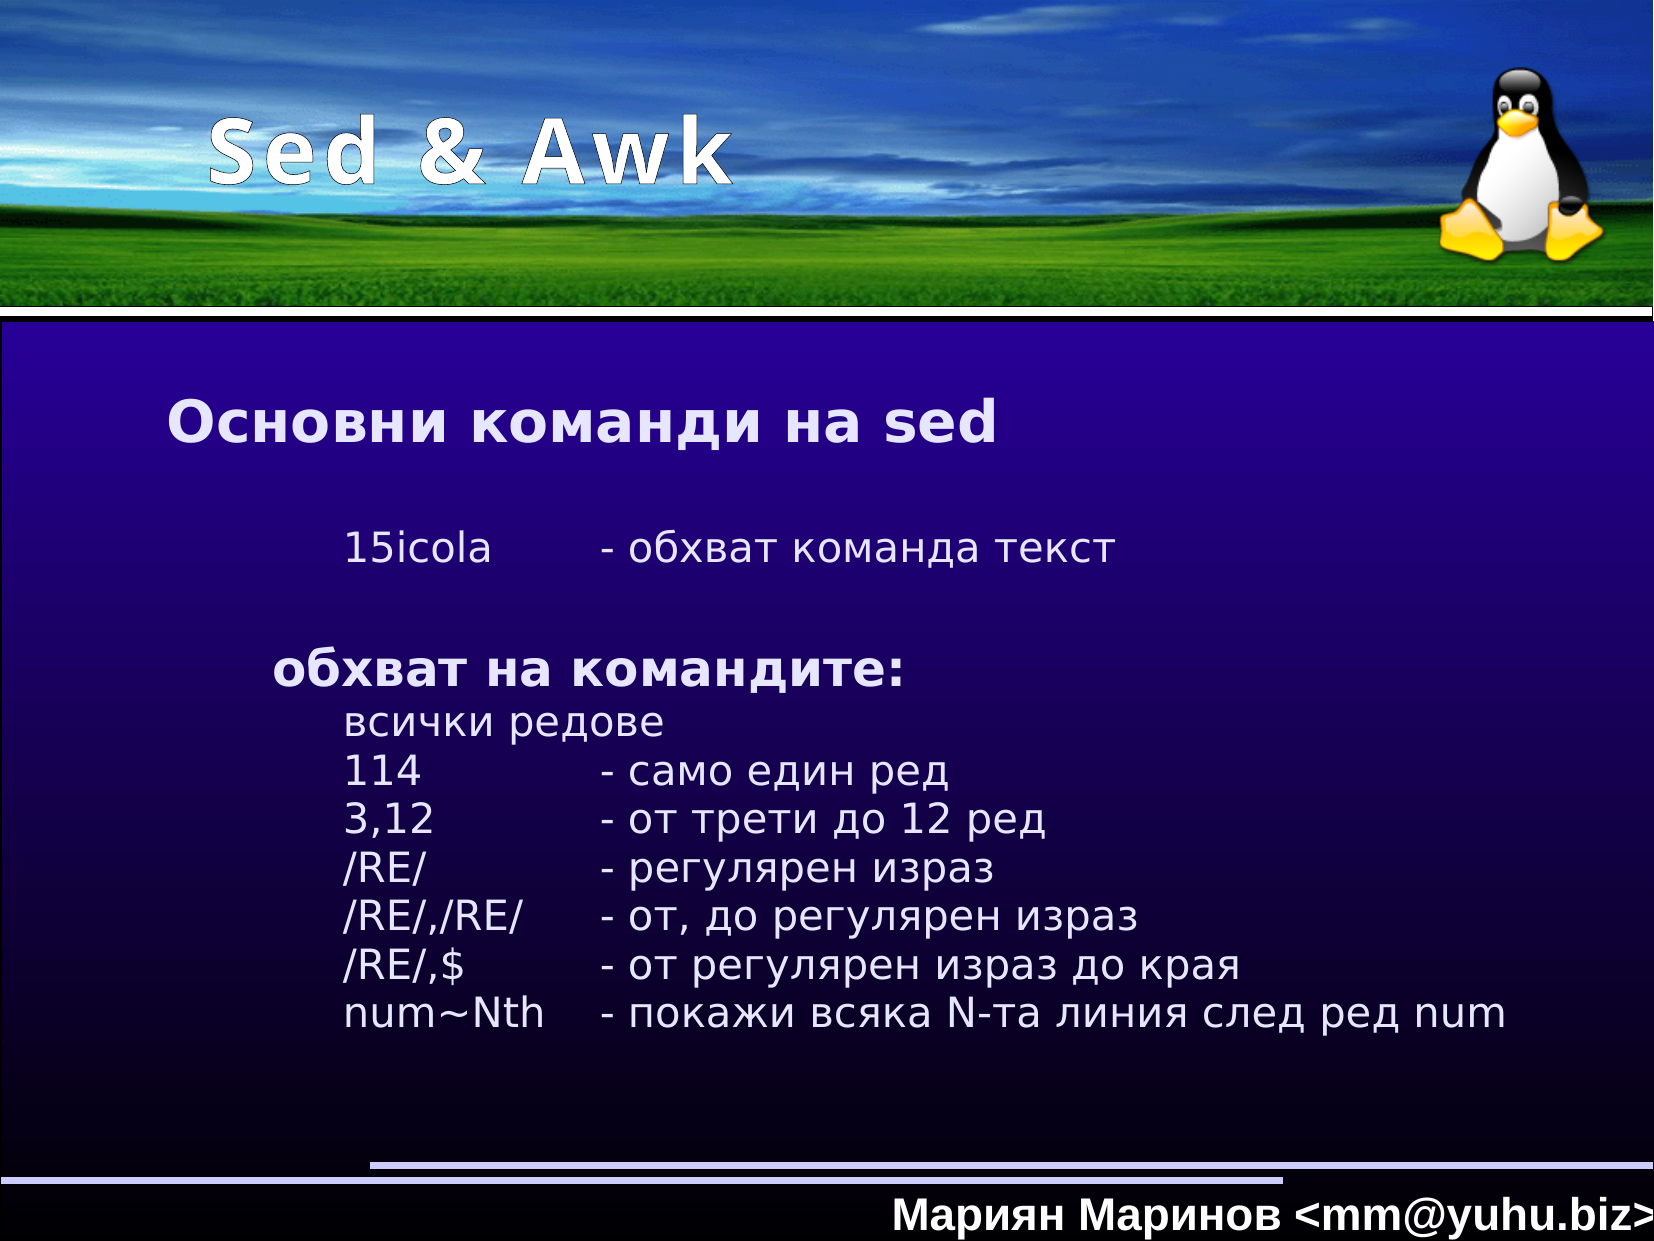

# Sed & Awk
Основни команди на sed
15icola 		- обхват команда текст
обхват на командите:
всички редове
114			- само един ред
3,12			- от трети до 12 ред
/RE/			- регулярен израз
/RE/,/RE/		- от, до регулярен израз
/RE/,$		- от регулярен израз до края
num~Nth	- покажи всяка N-та линия след ред num
Мариян Маринов <mm@yuhu.biz>